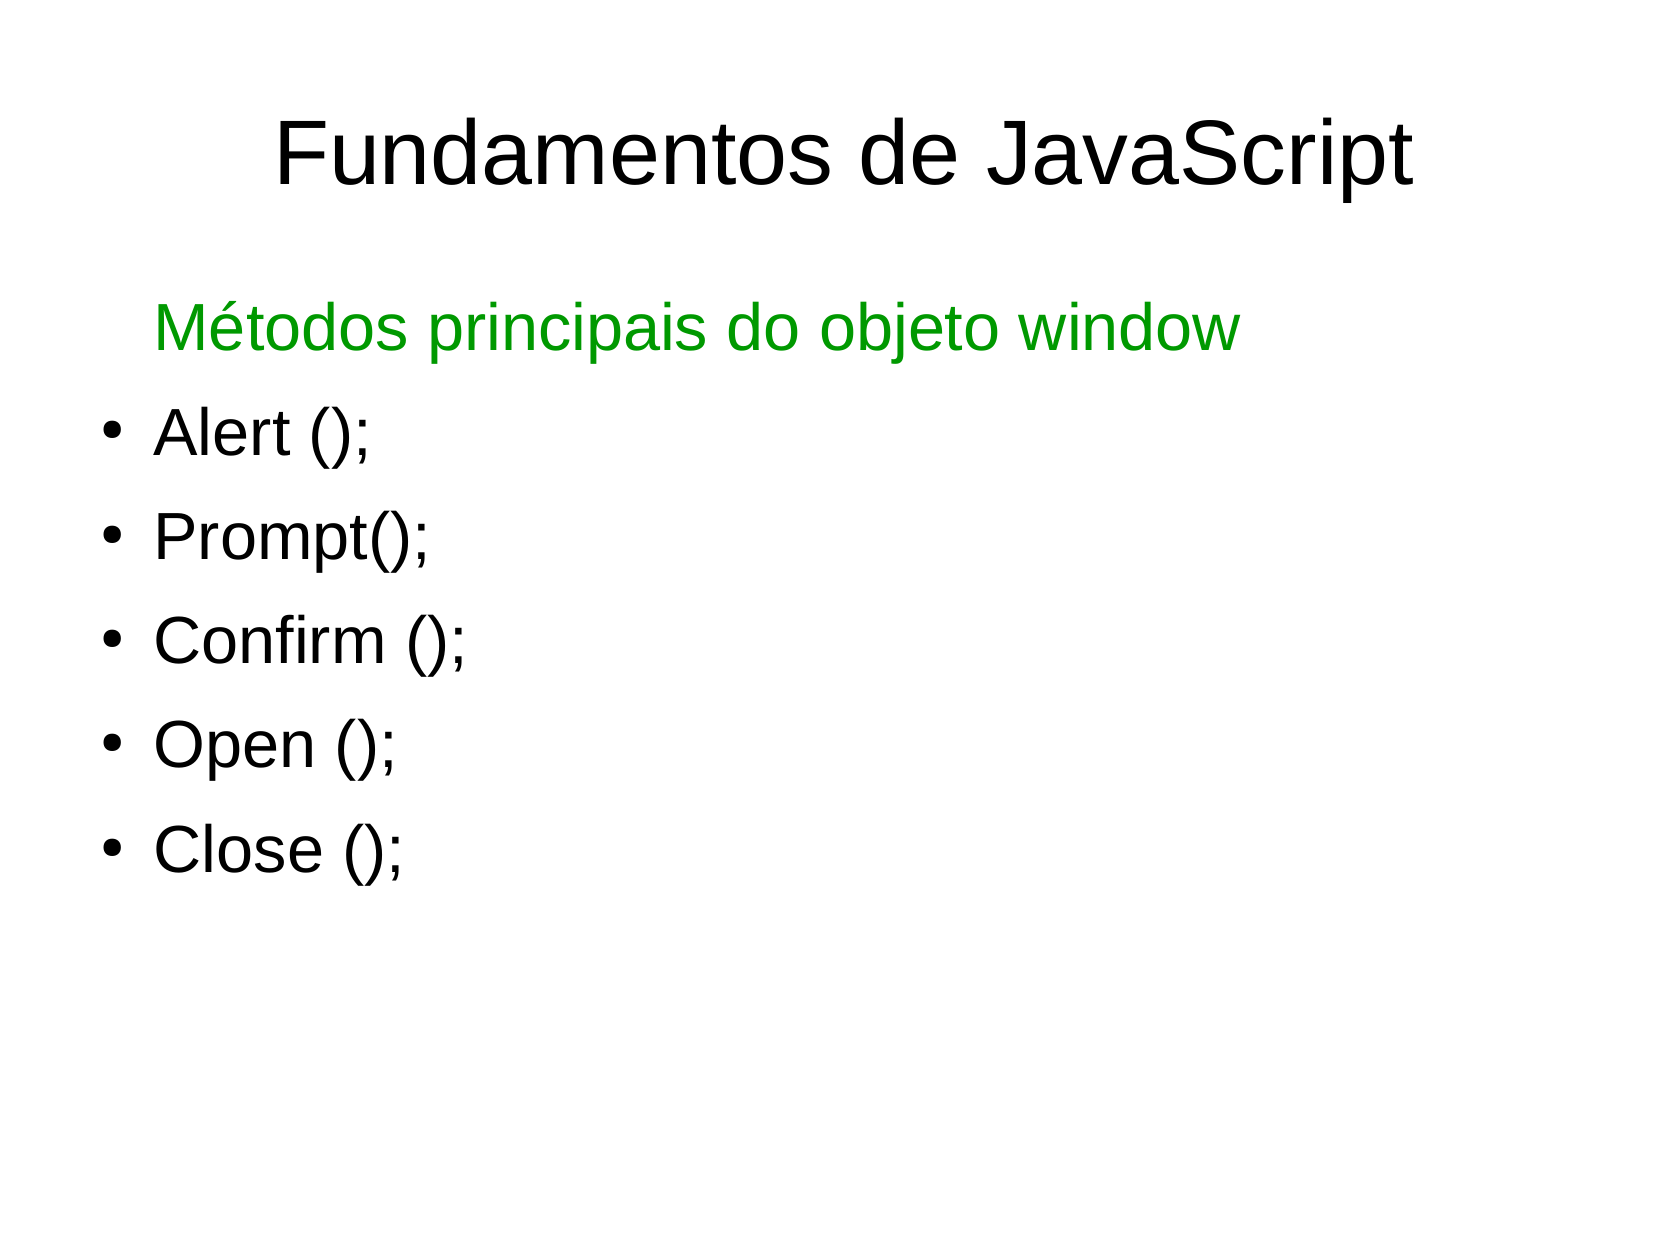

# Fundamentos de JavaScript
Métodos principais do objeto window
Alert ();
Prompt();
Confirm ();
Open ();
Close ();